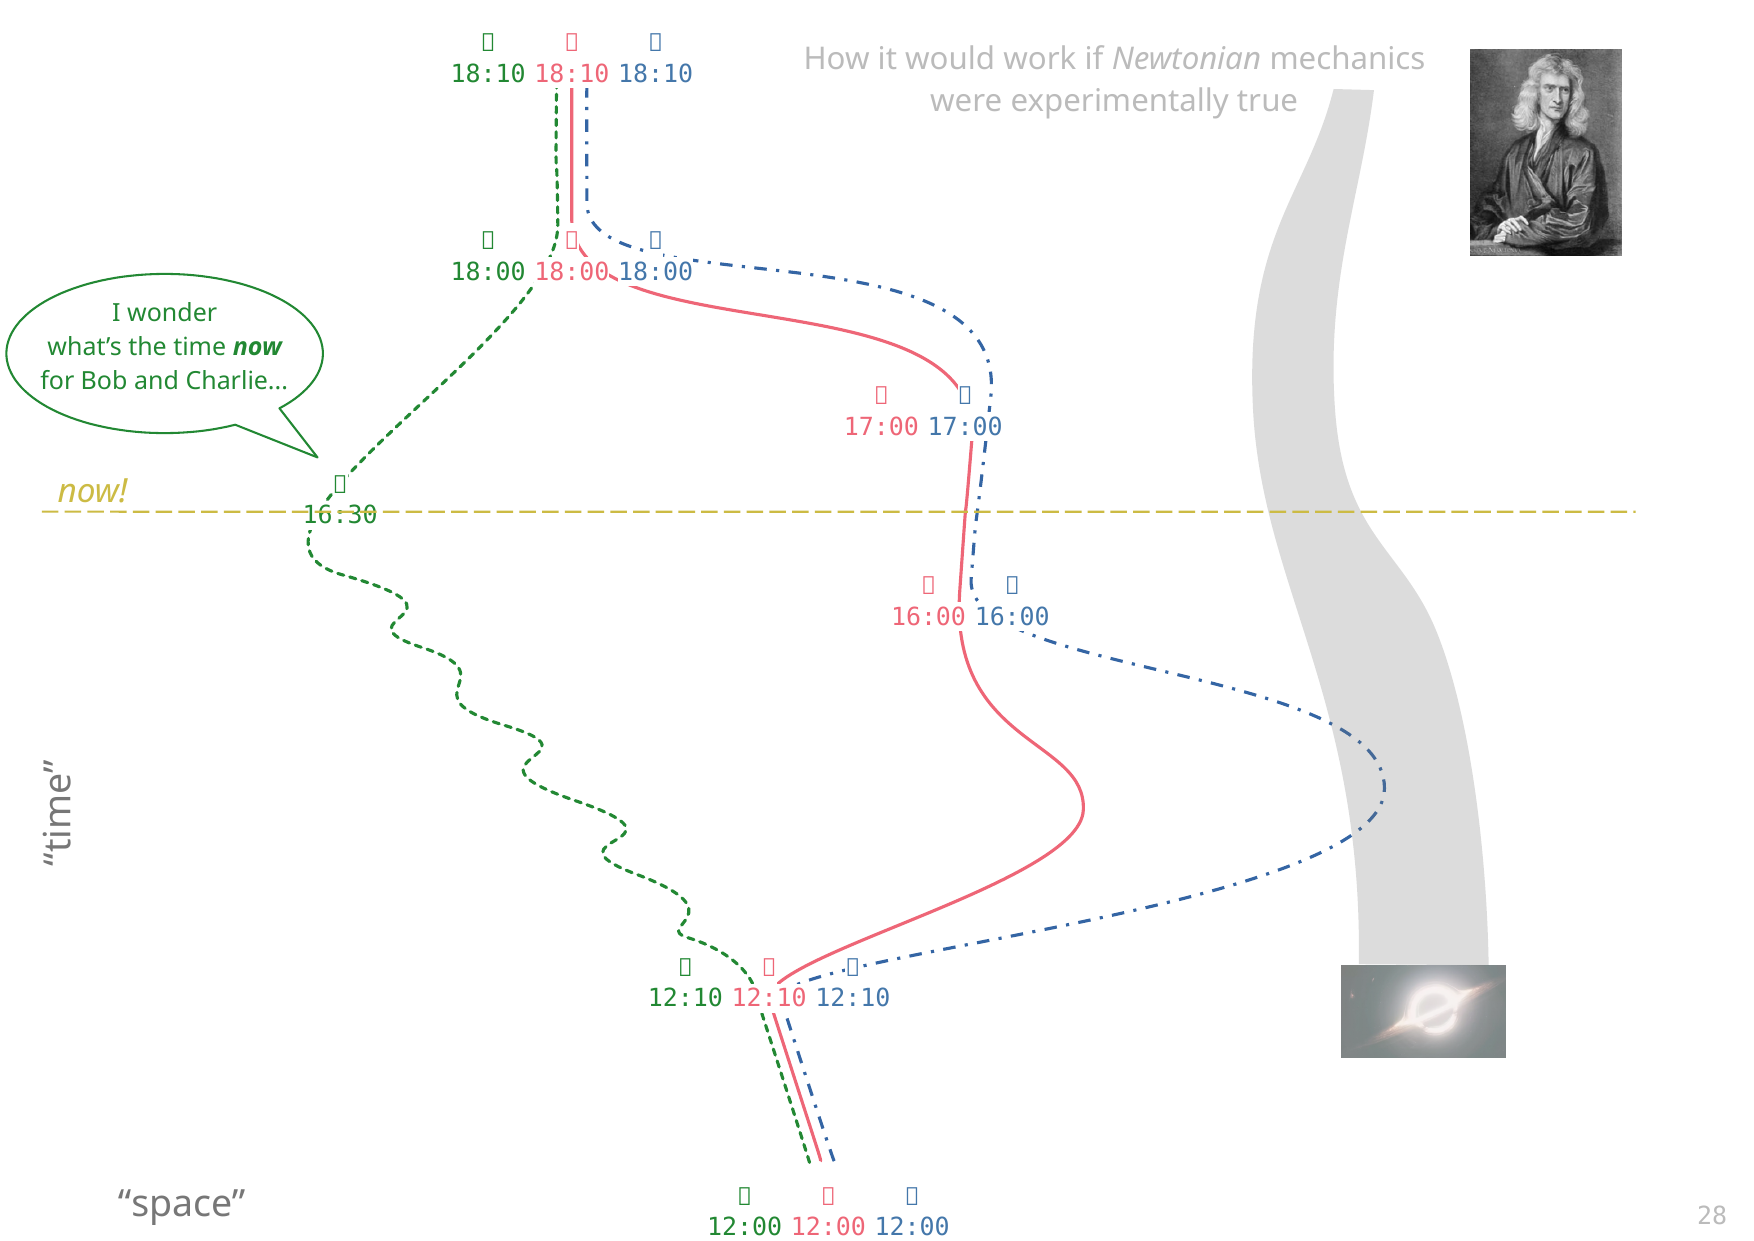


18:10

18:10

18:10
How it would work if Newtonian mechanics
were experimentally true

18:00

18:00

18:00
I wonder
what’s the time now
for Bob and Charlie...

17:00

17:00

16:30
now!

16:00

16:00
“time”

12:10

12:10

12:10
“space”

12:00

12:00

12:00